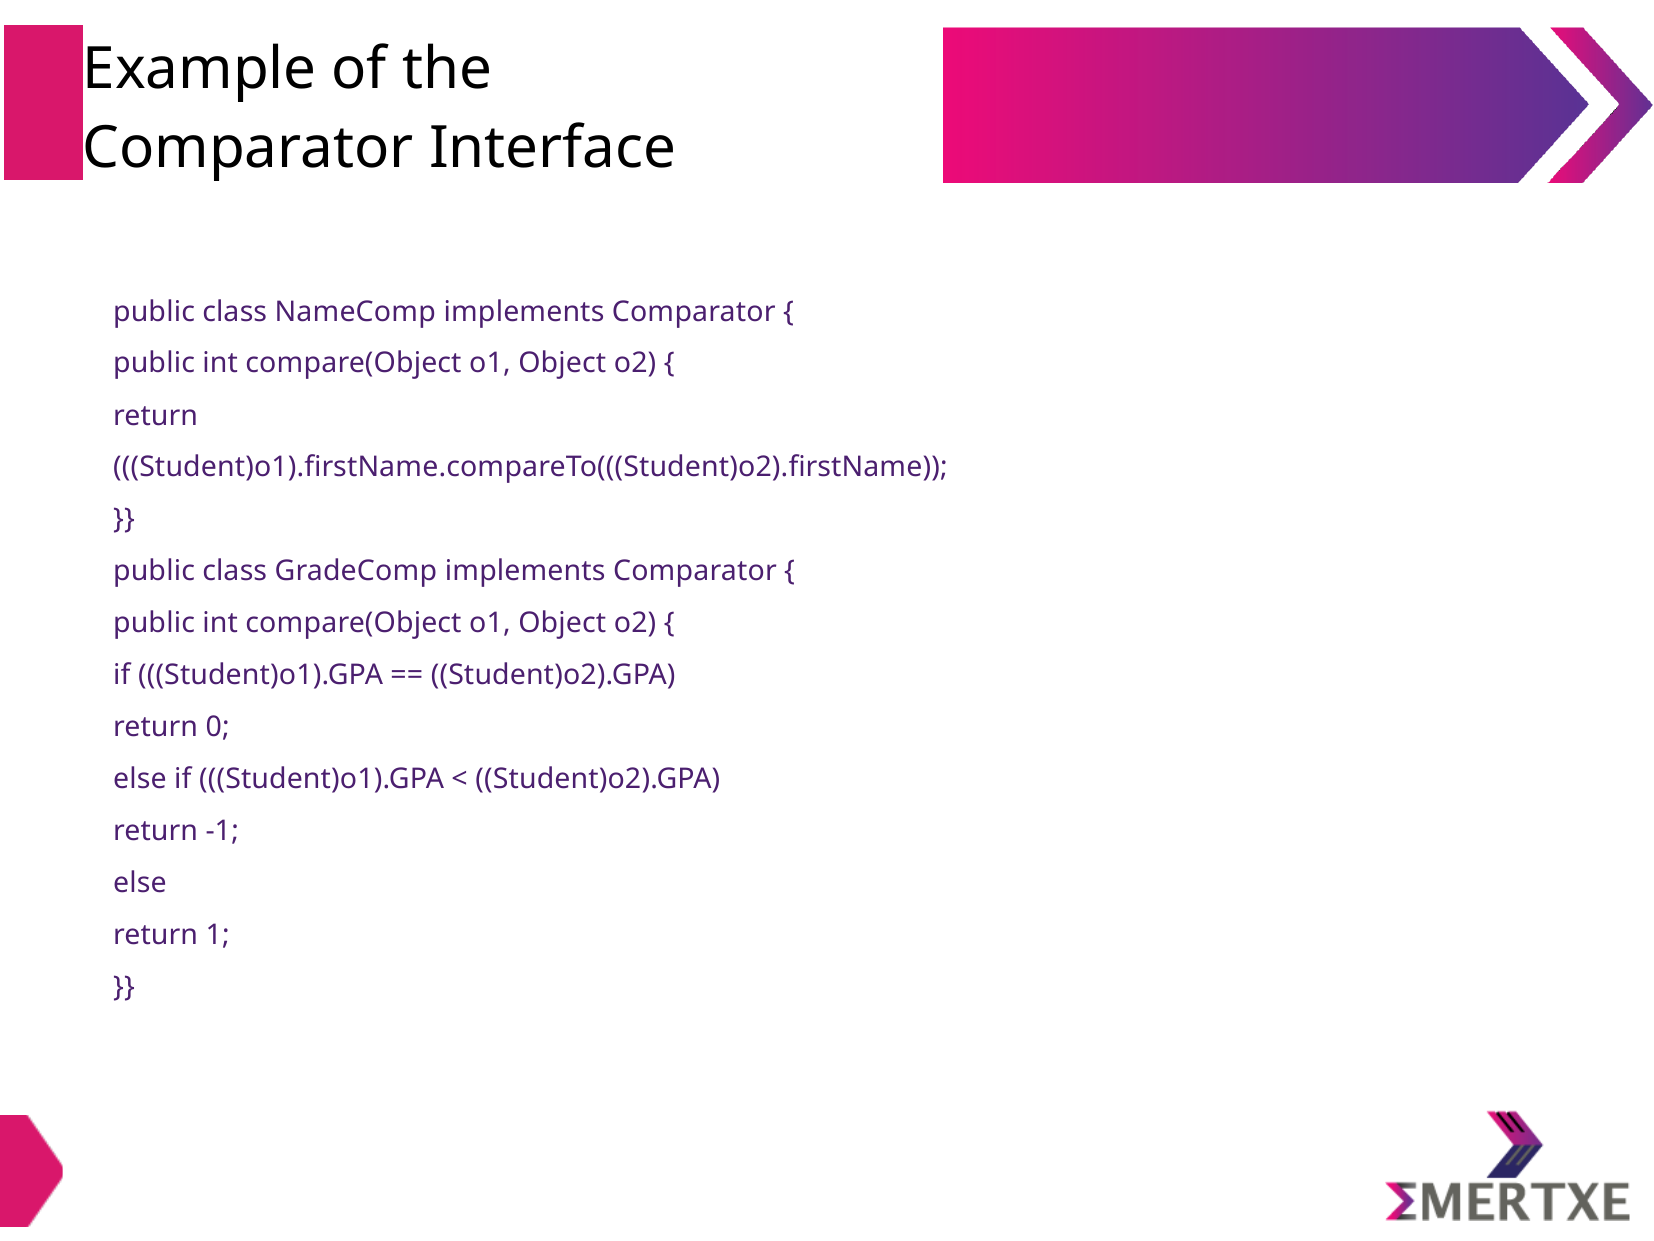

# Example of the Comparator Interface
public class NameComp implements Comparator {
public int compare(Object o1, Object o2) {
return
(((Student)o1).firstName.compareTo(((Student)o2).firstName));
}}
public class GradeComp implements Comparator {
public int compare(Object o1, Object o2) {
if (((Student)o1).GPA == ((Student)o2).GPA)
return 0;
else if (((Student)o1).GPA < ((Student)o2).GPA)
return -1;
else
return 1;
}}